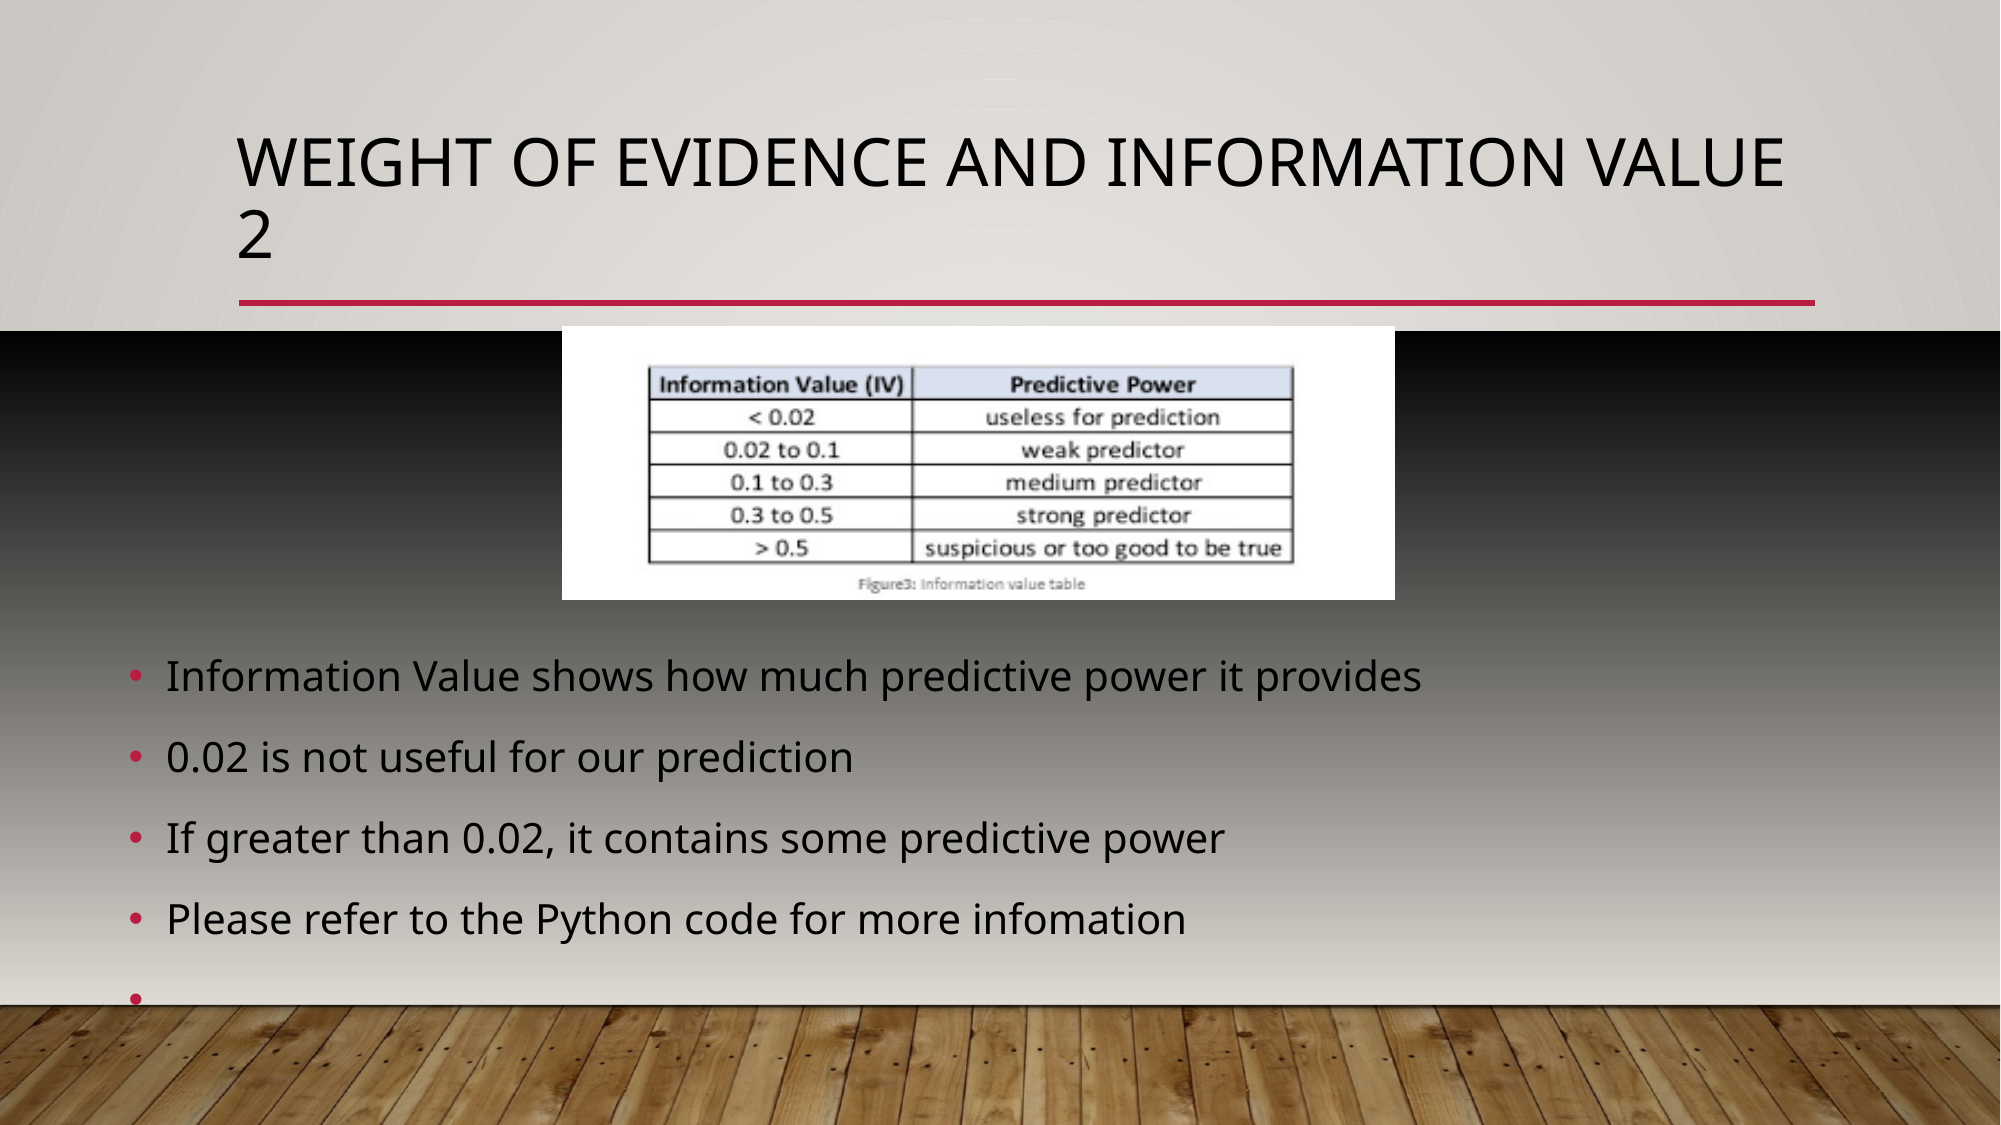

# Weight of evidence and information value 2
Information Value shows how much predictive power it provides
0.02 is not useful for our prediction
If greater than 0.02, it contains some predictive power
Please refer to the Python code for more infomation